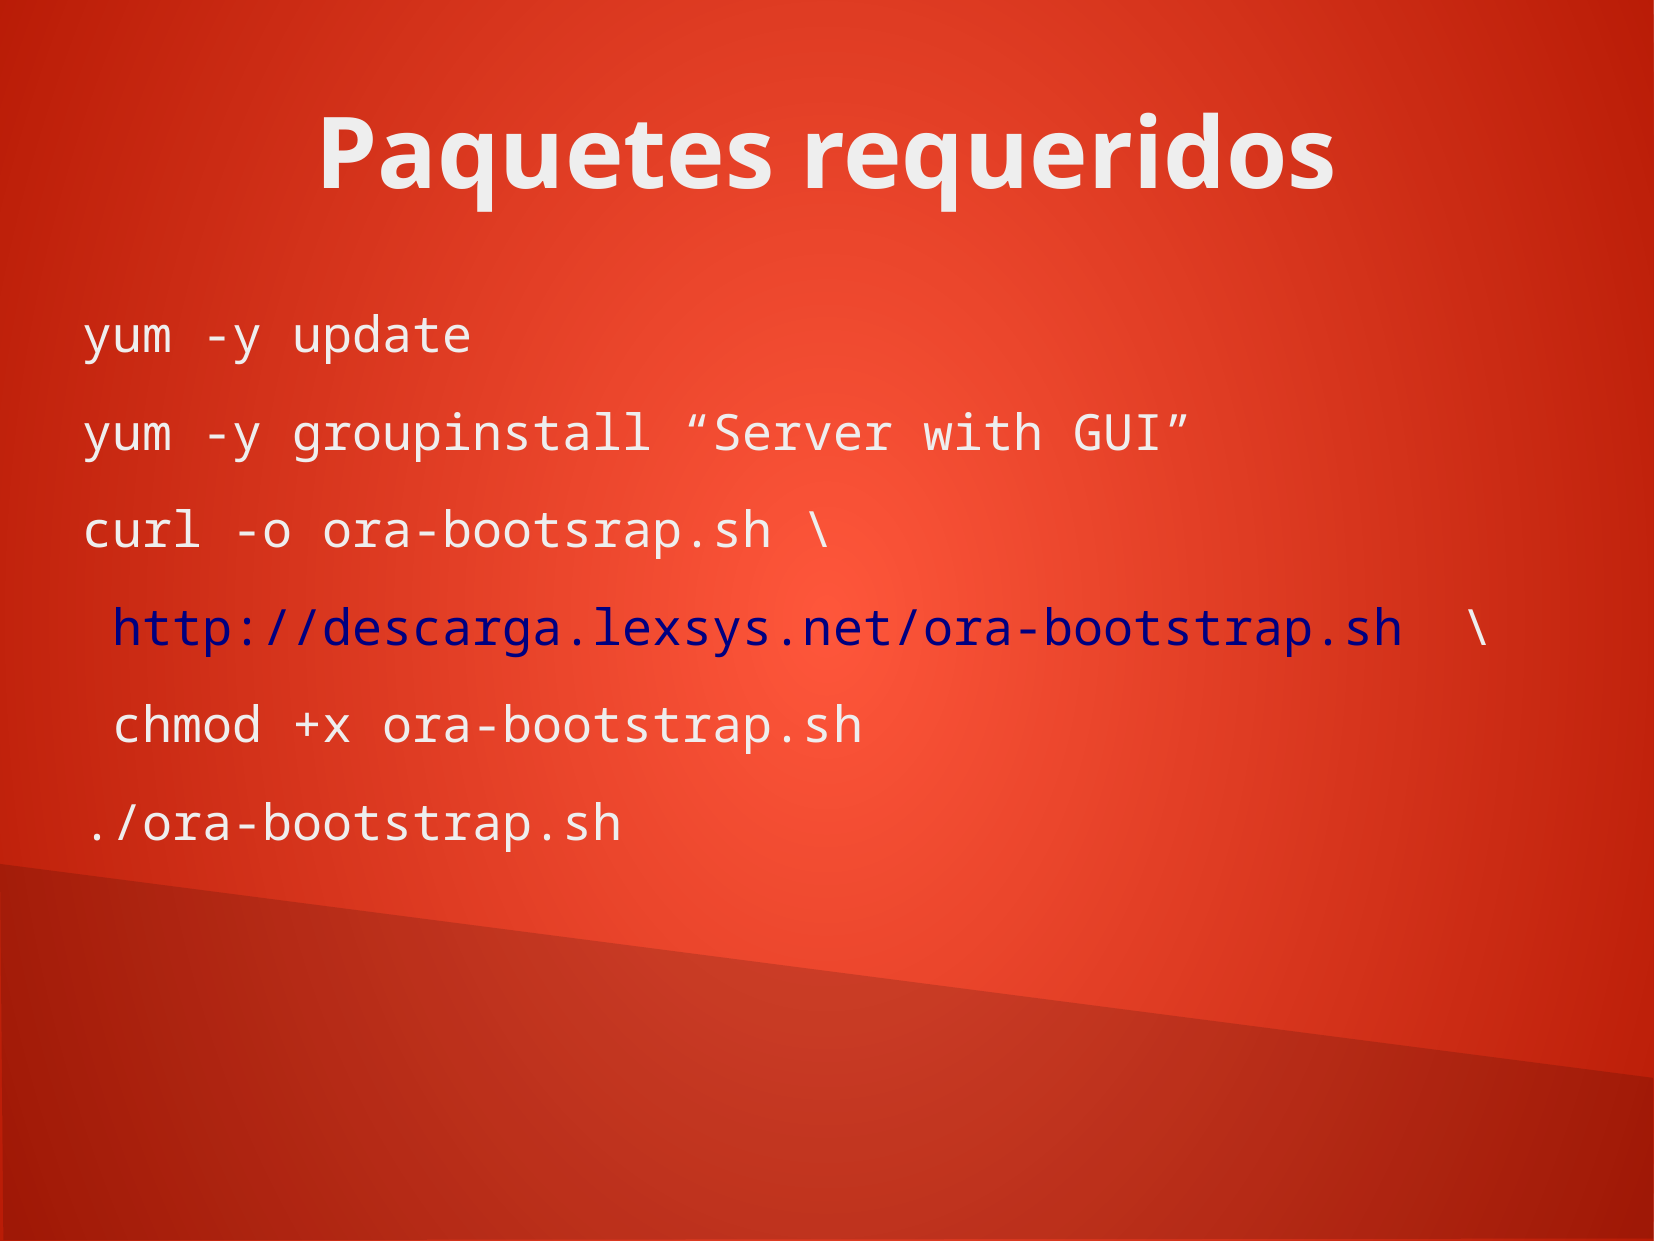

# Paquetes requeridos
yum -y update
yum -y groupinstall “Server with GUI”
curl -o ora-bootsrap.sh \
 http://descarga.lexsys.net/ora-bootstrap.sh \
 chmod +x ora-bootstrap.sh
./ora-bootstrap.sh